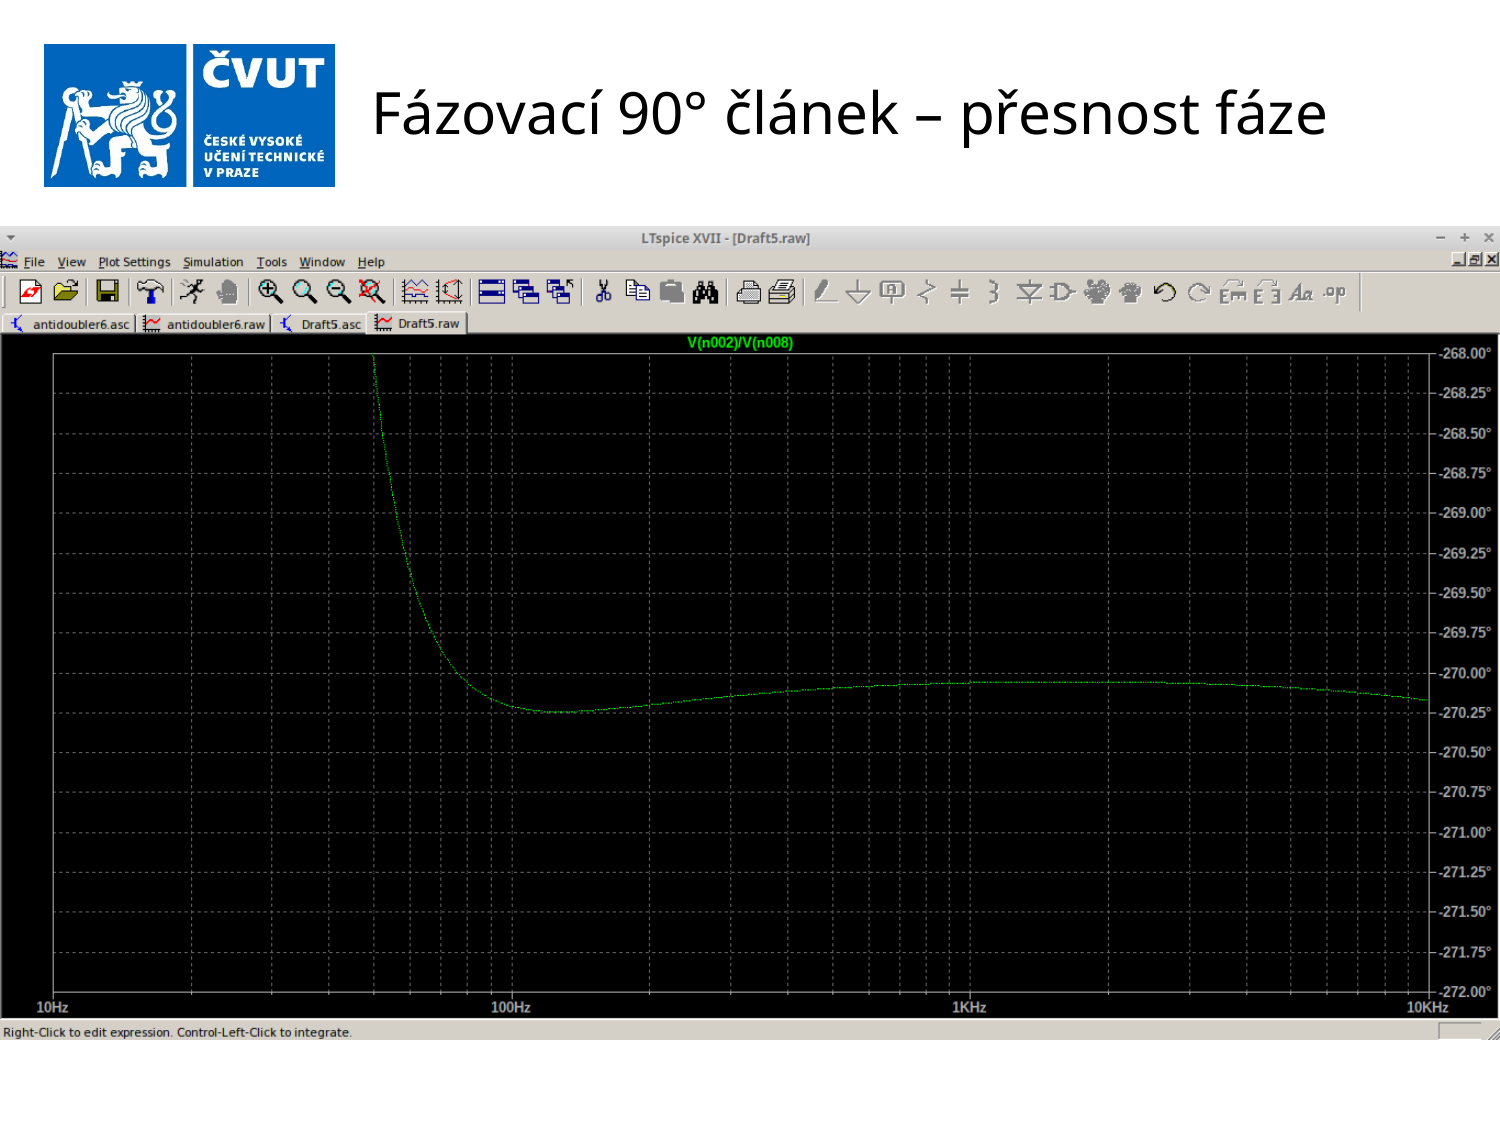

# Fázovací 90° článek – přesnost fáze